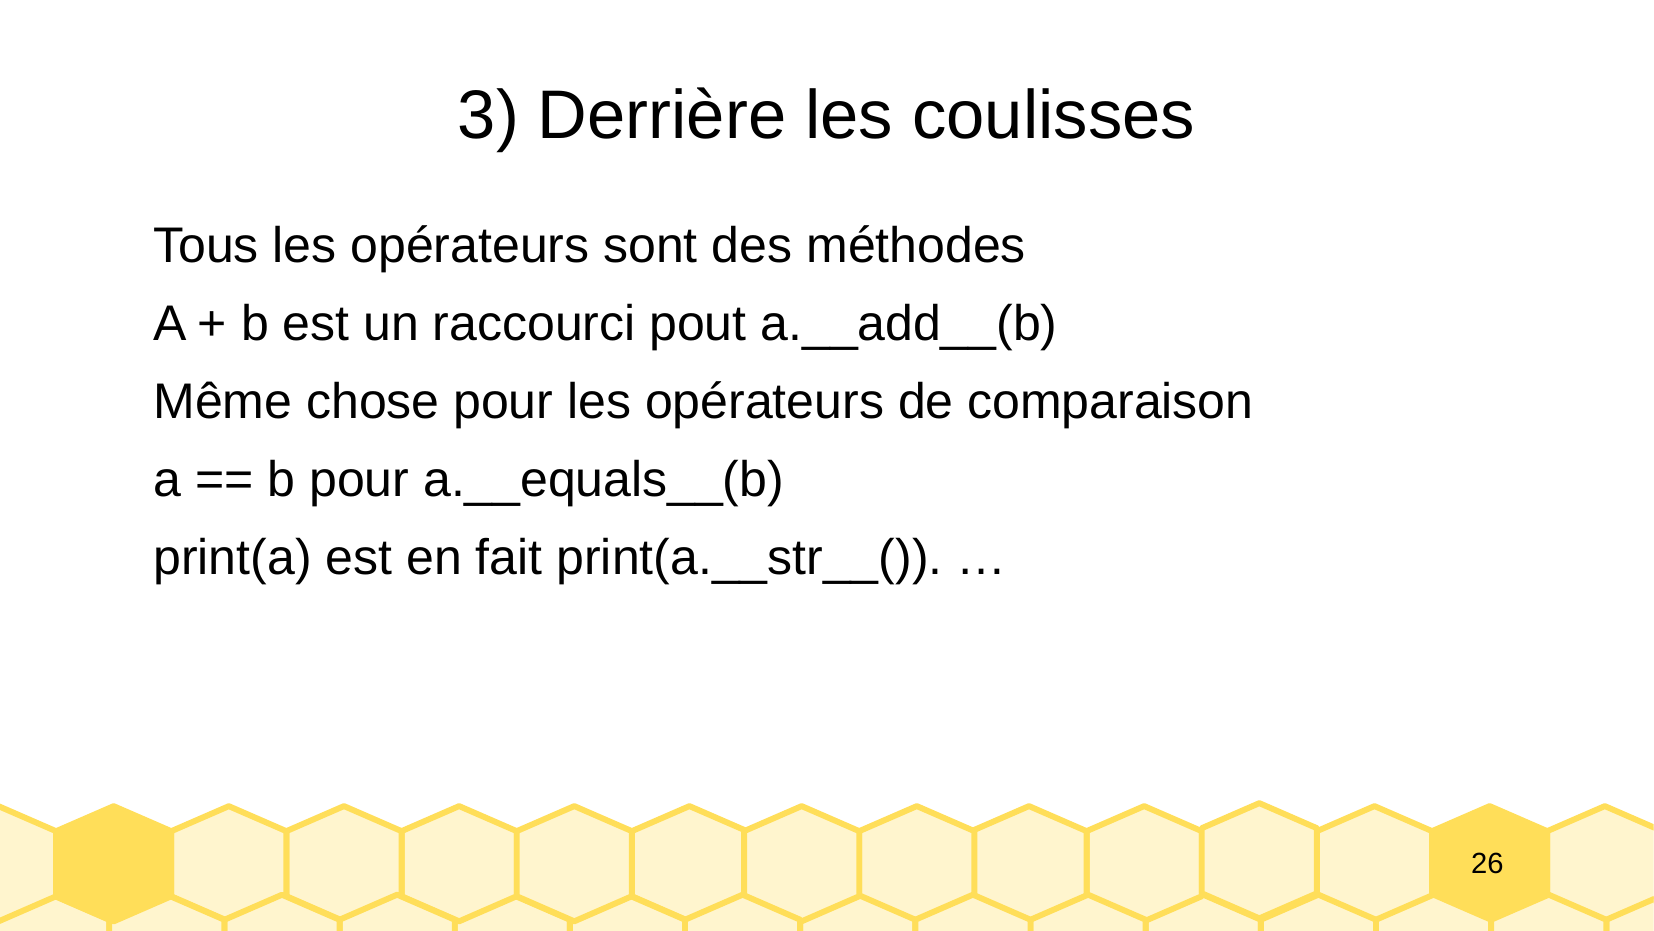

# 3) Derrière les coulisses
Tous les opérateurs sont des méthodes
A + b est un raccourci pout a.__add__(b)
Même chose pour les opérateurs de comparaison
a == b pour a.__equals__(b)
print(a) est en fait print(a.__str__()). …